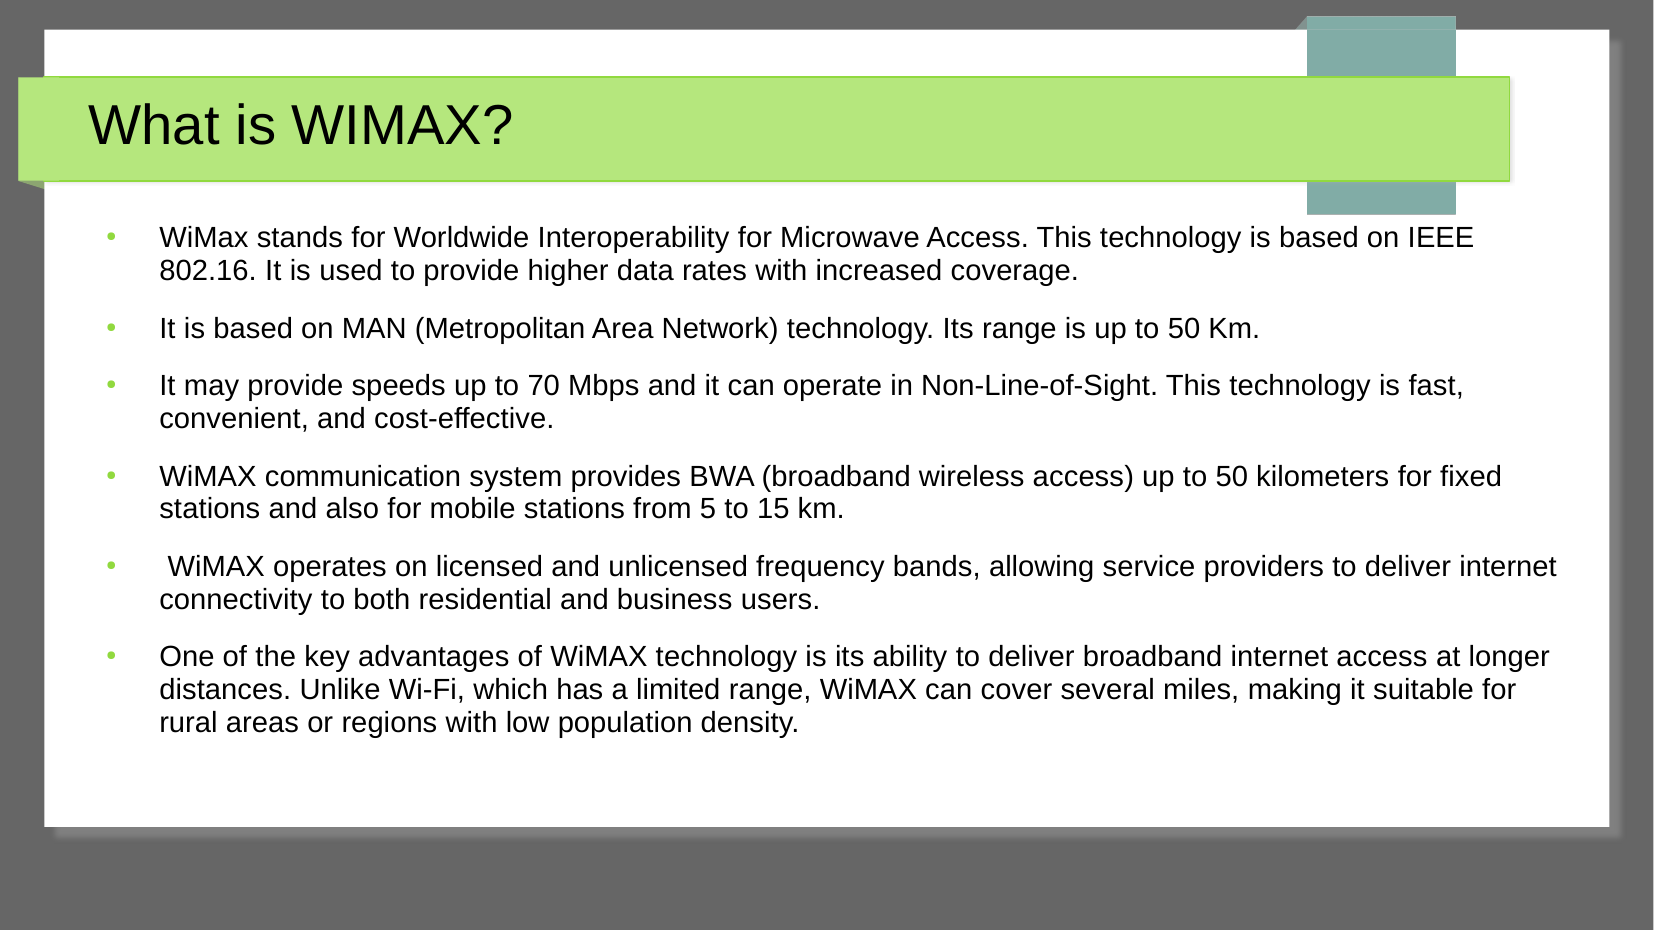

# What is WIMAX?
WiMax stands for Worldwide Interoperability for Microwave Access. This technology is based on IEEE 802.16. It is used to provide higher data rates with increased coverage.
It is based on MAN (Metropolitan Area Network) technology. Its range is up to 50 Km.
It may provide speeds up to 70 Mbps and it can operate in Non-Line-of-Sight. This technology is fast, convenient, and cost-effective.
WiMAX communication system provides BWA (broadband wireless access) up to 50 kilometers for fixed stations and also for mobile stations from 5 to 15 km.
 WiMAX operates on licensed and unlicensed frequency bands, allowing service providers to deliver internet connectivity to both residential and business users.
One of the key advantages of WiMAX technology is its ability to deliver broadband internet access at longer distances. Unlike Wi-Fi, which has a limited range, WiMAX can cover several miles, making it suitable for rural areas or regions with low population density.